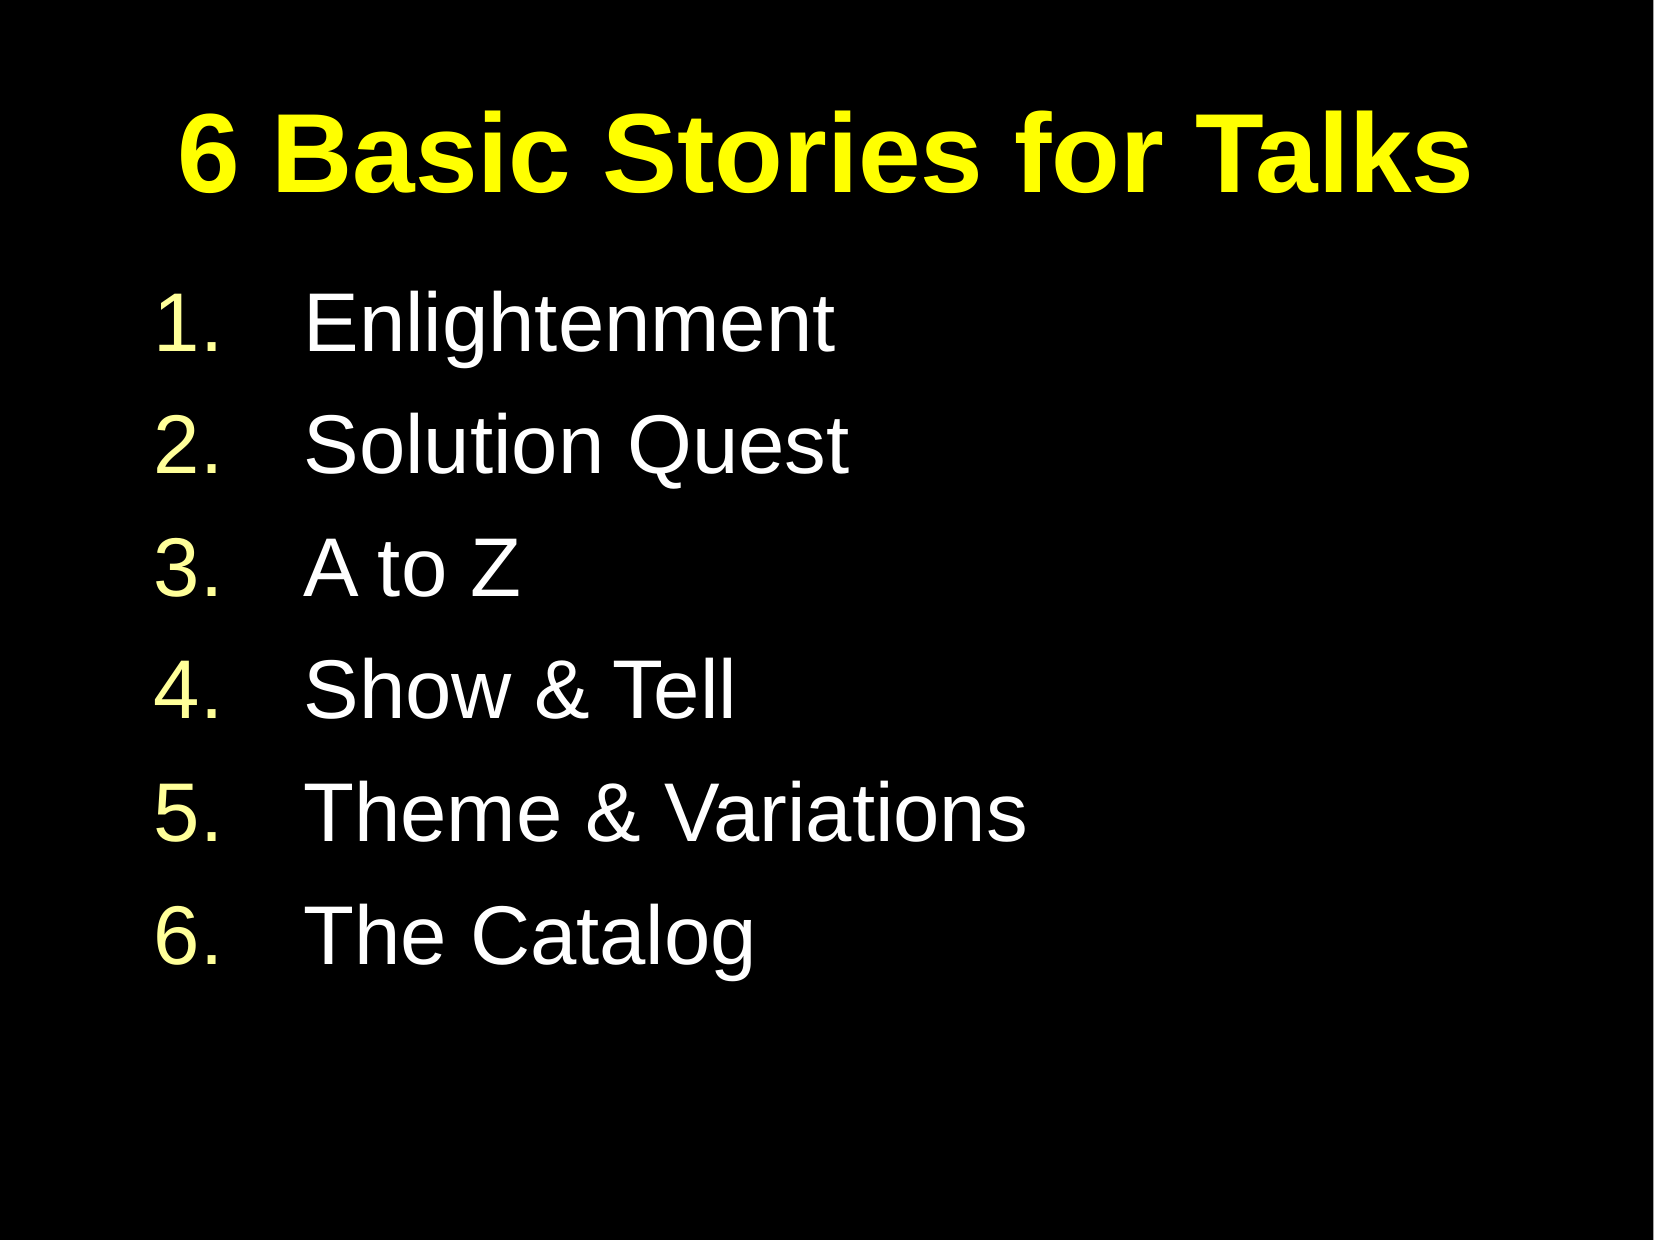

# 6 Basic Stories for Talks
Enlightenment
Solution Quest
A to Z
Show & Tell
Theme & Variations
The Catalog